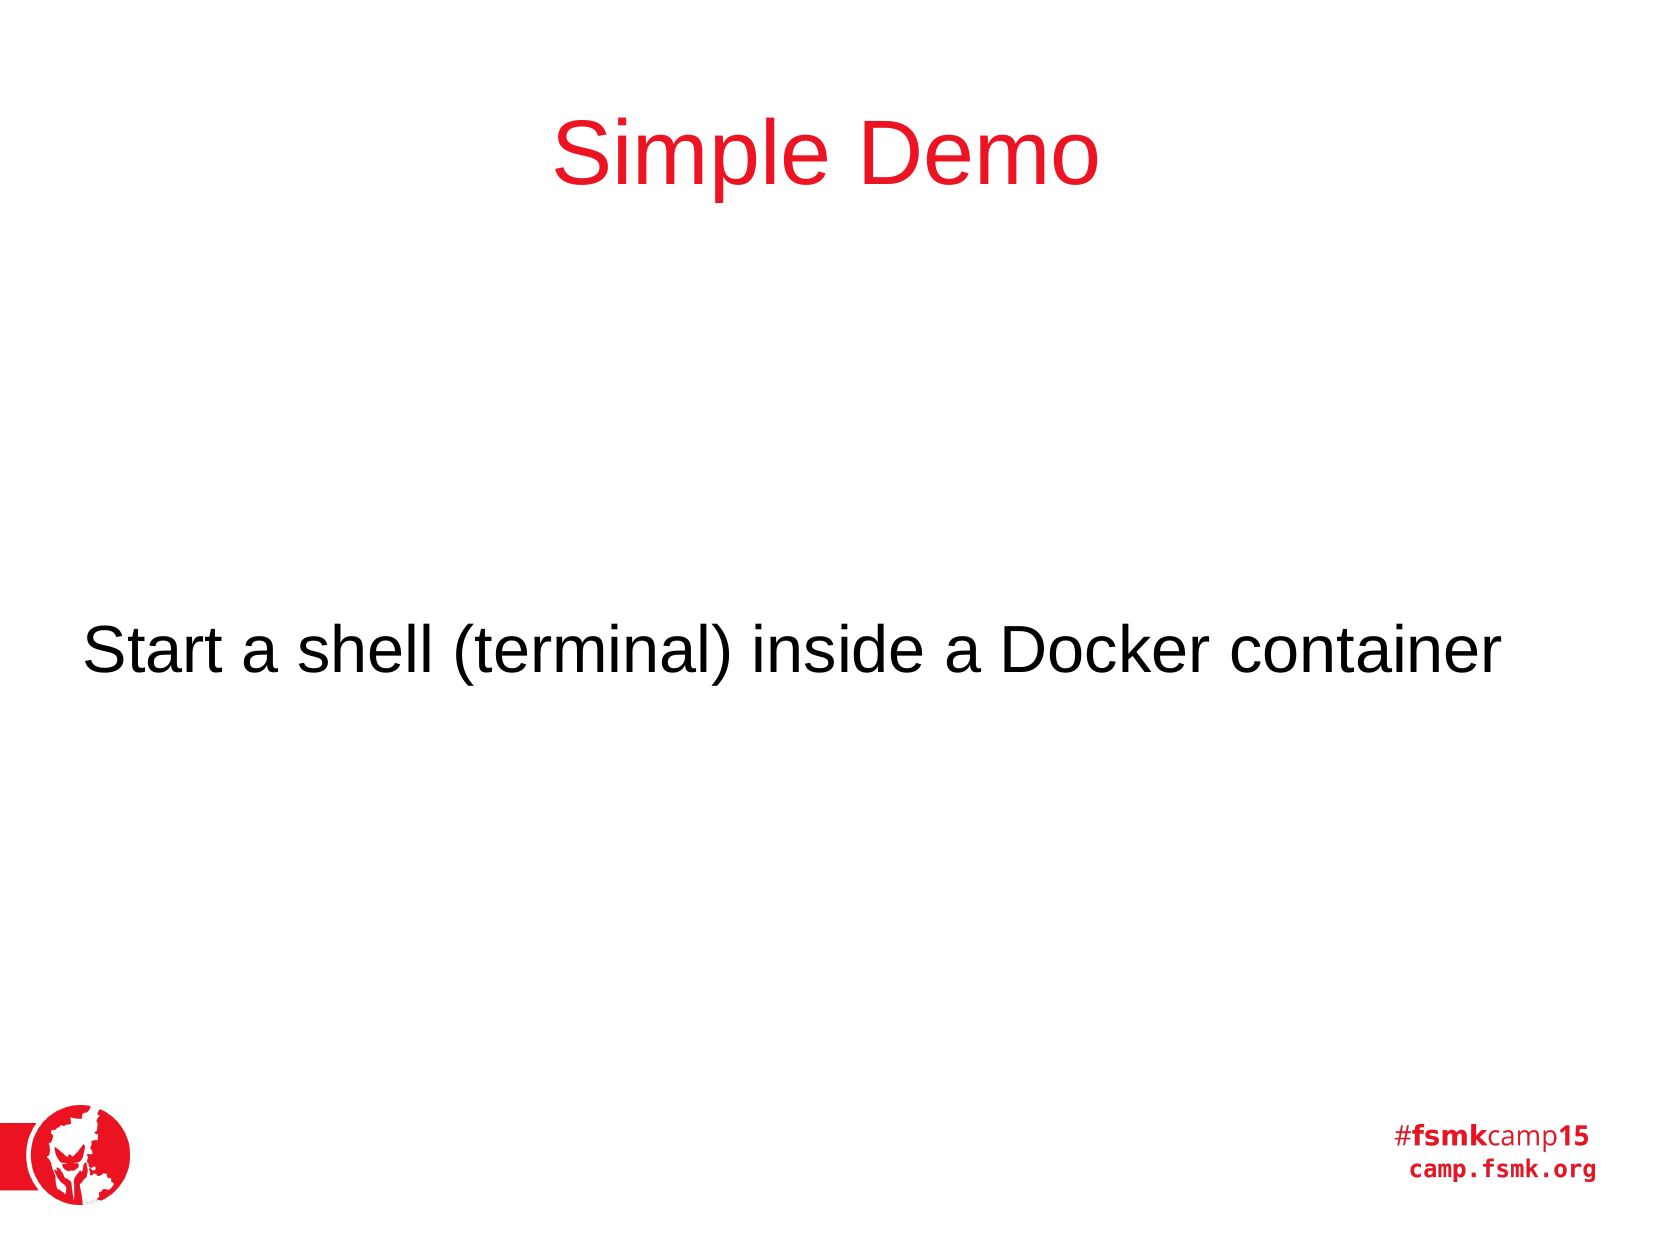

# Simple Demo
Start a shell (terminal) inside a Docker container